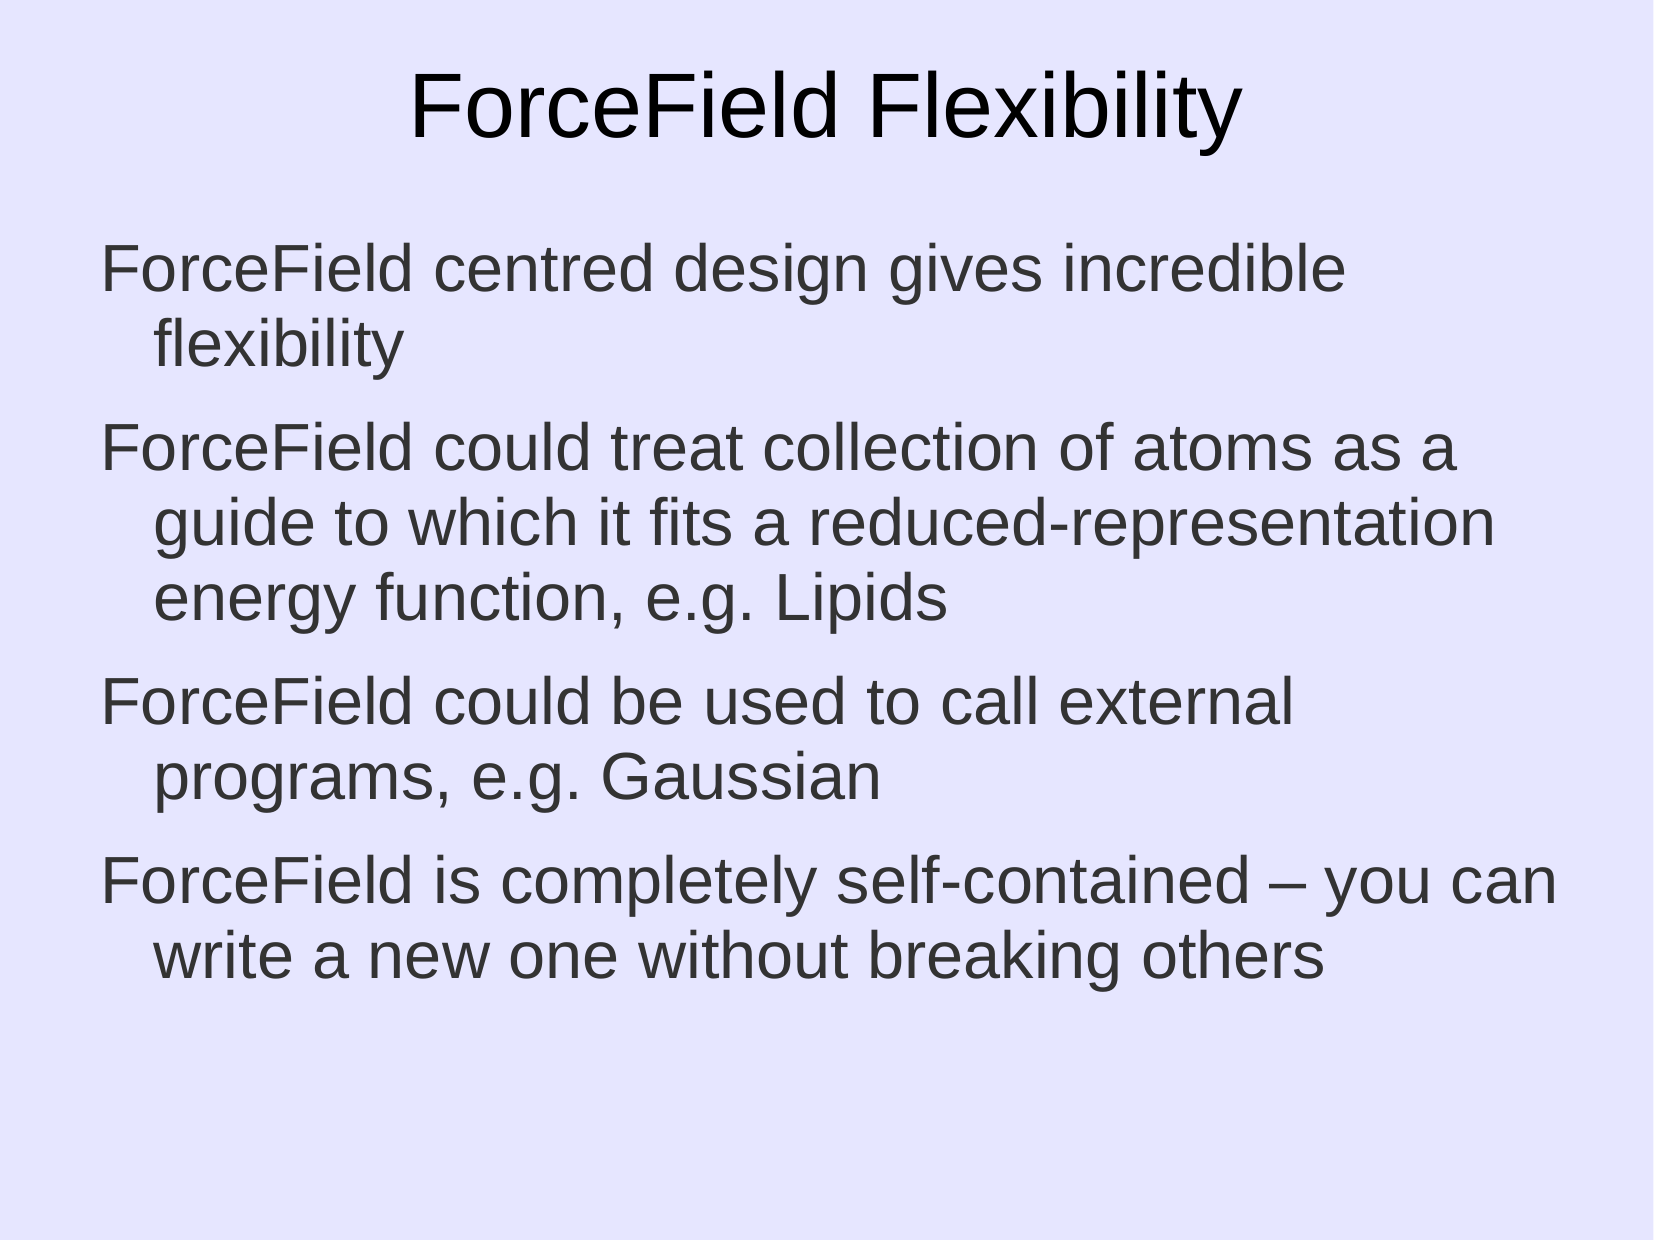

# ForceField Flexibility
ForceField centred design gives incredible flexibility
ForceField could treat collection of atoms as a guide to which it fits a reduced-representation energy function, e.g. Lipids
ForceField could be used to call external programs, e.g. Gaussian
ForceField is completely self-contained – you can write a new one without breaking others